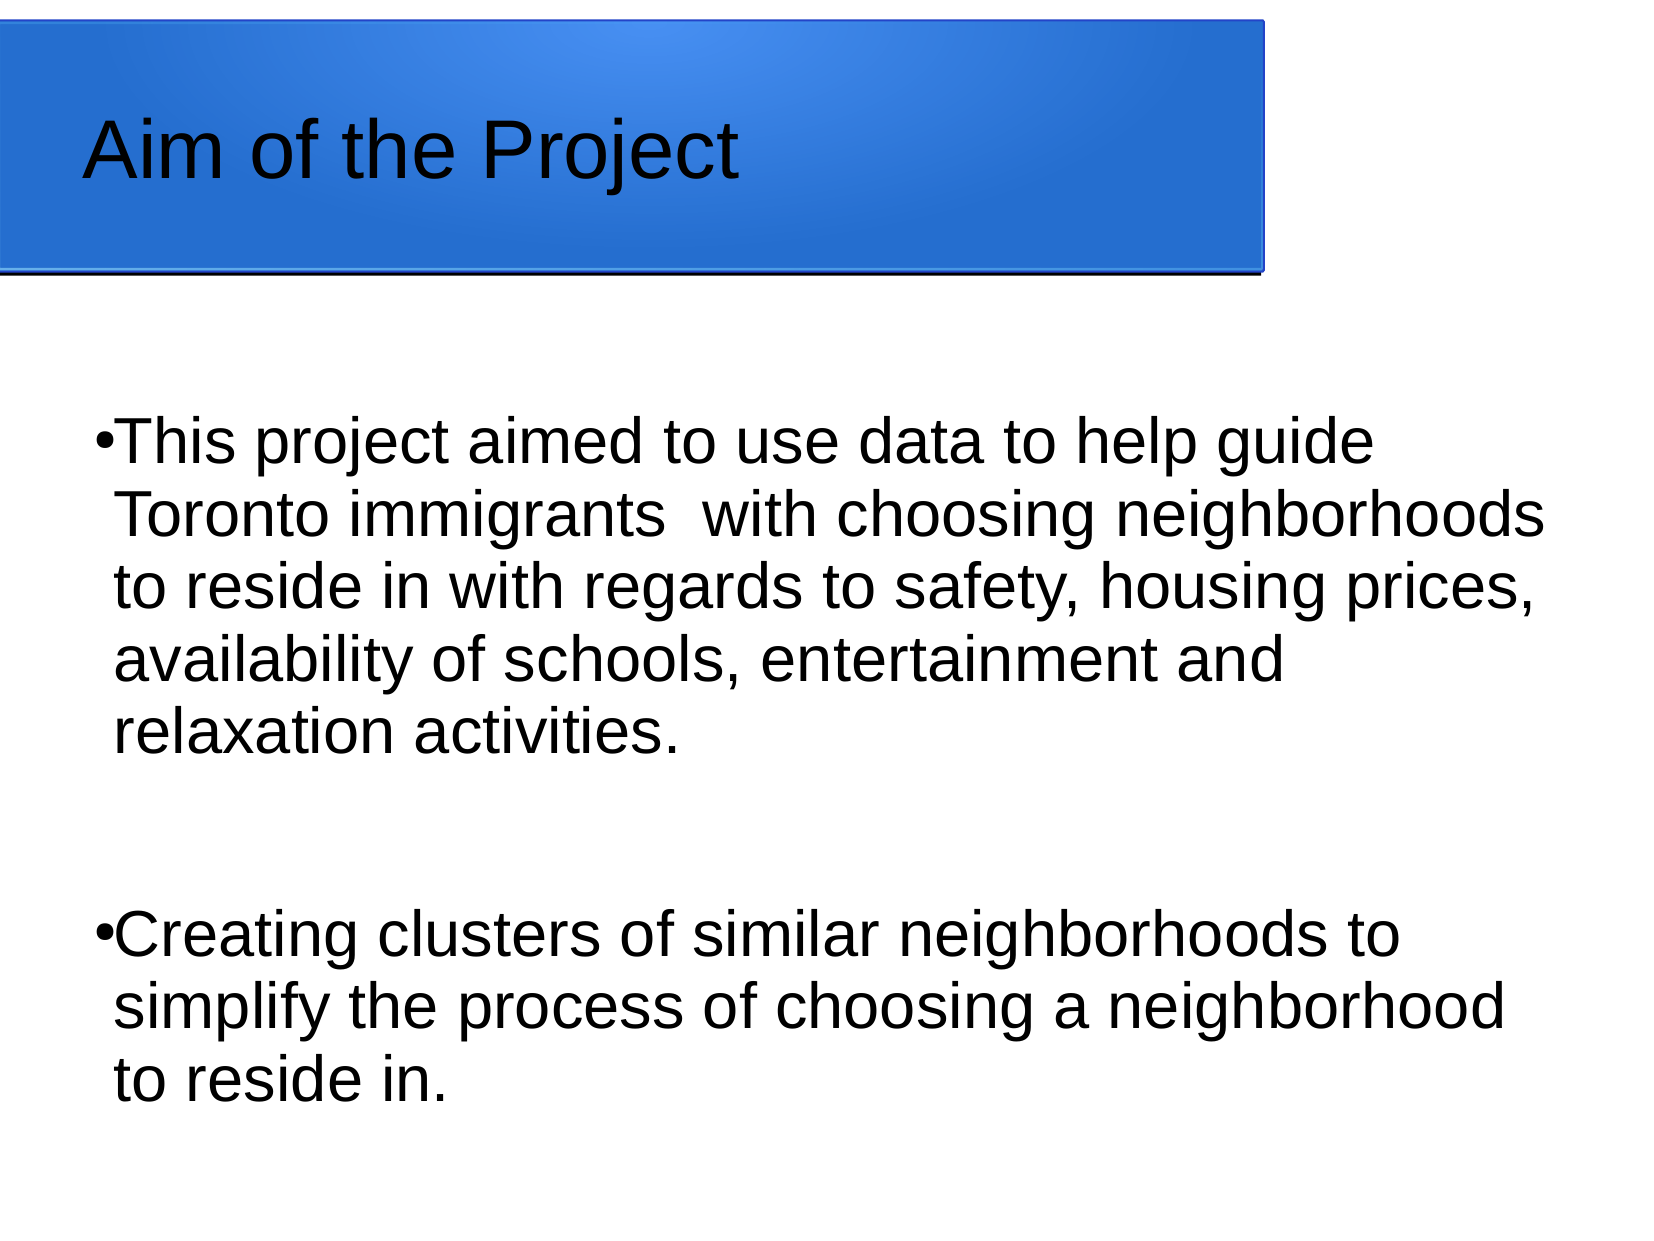

# Aim of the Project
This project aimed to use data to help guide Toronto immigrants with choosing neighborhoods to reside in with regards to safety, housing prices, availability of schools, entertainment and relaxation activities.
Creating clusters of similar neighborhoods to simplify the process of choosing a neighborhood to reside in.